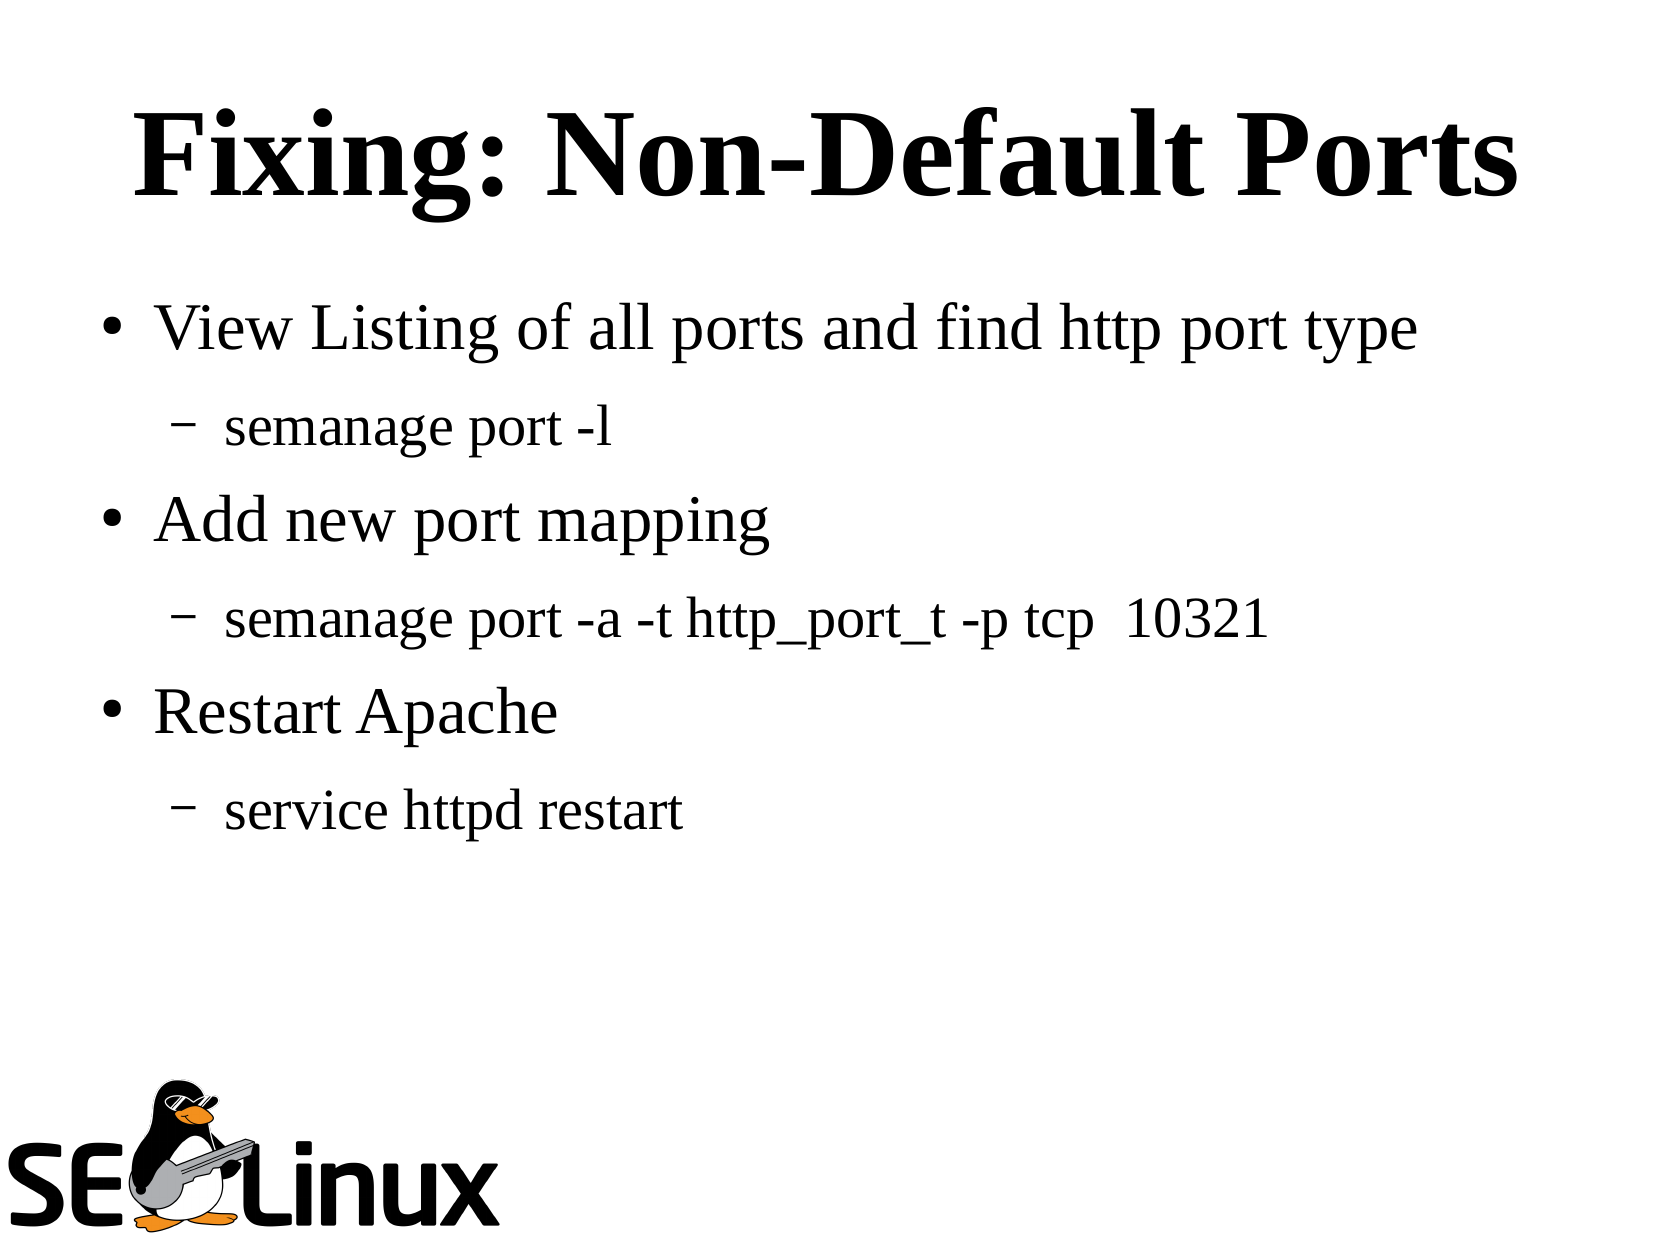

# Fixing: Non-Default Ports
View Listing of all ports and find http port type
semanage port -l
Add new port mapping
semanage port -a -t http_port_t -p tcp 10321
Restart Apache
service httpd restart